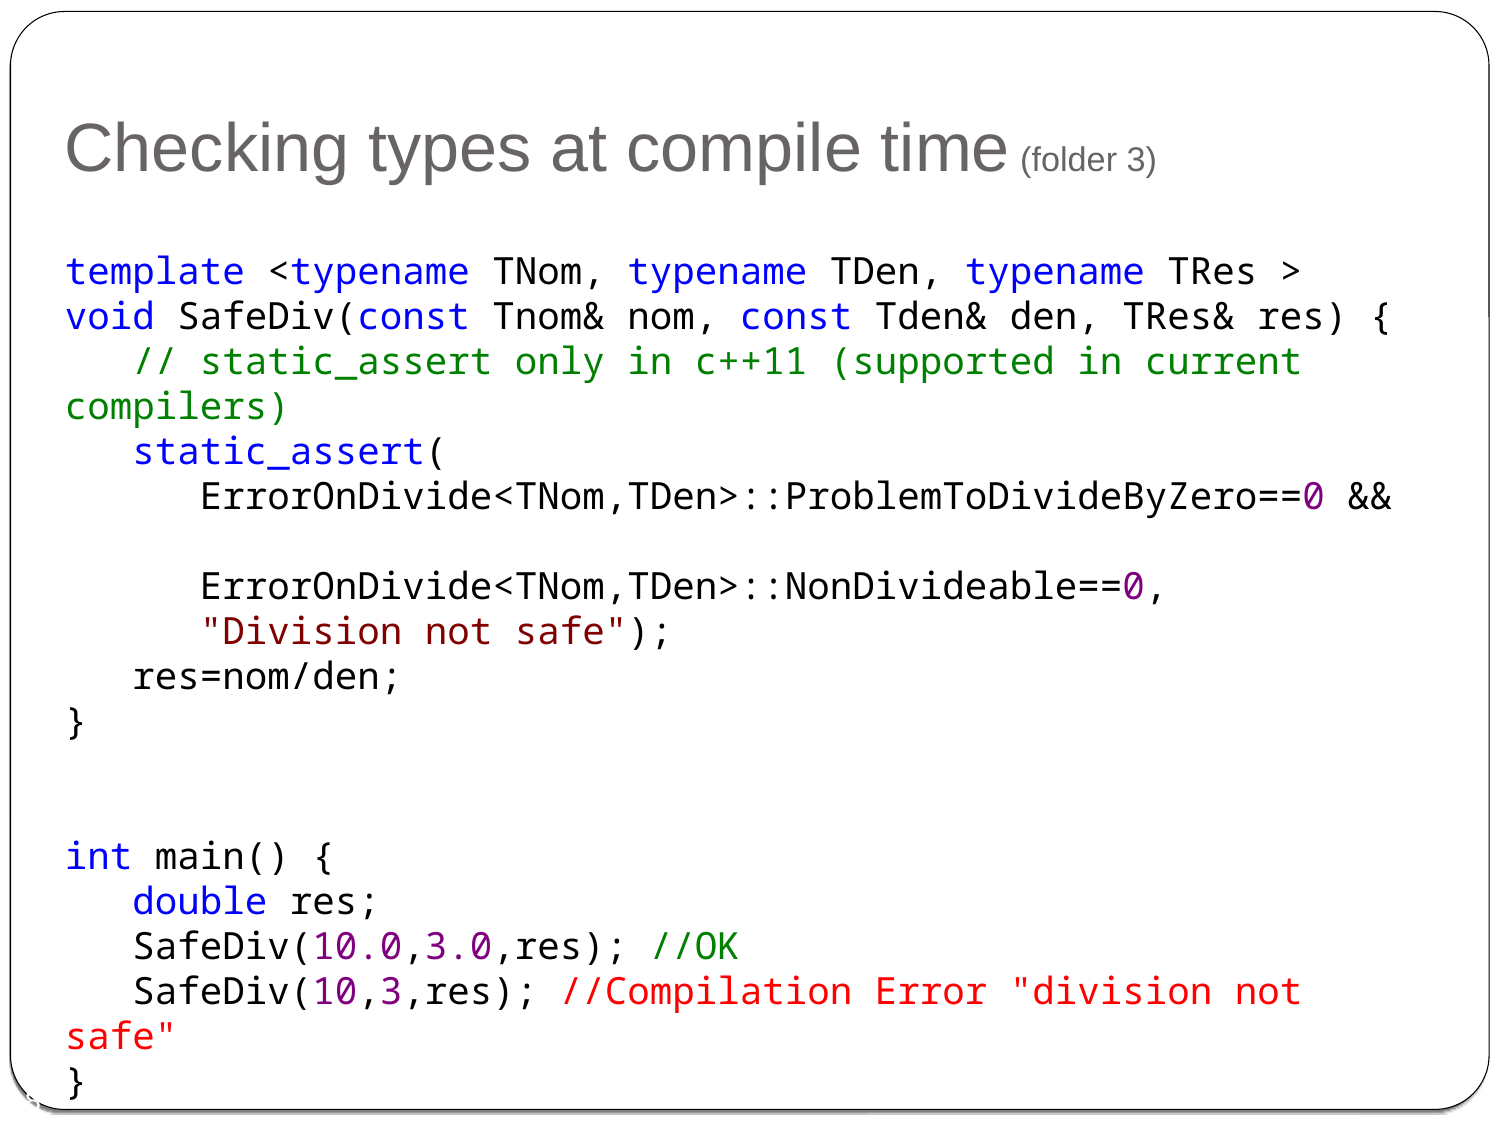

Checking types at compile time (folder 3)
# template <typename TNom, typename TDen, typename TRes >
void SafeDiv(const Tnom& nom, const Tden& den, TRes& res) {
 // static_assert only in c++11 (supported in current compilers)
   static_assert(
 ErrorOnDivide<TNom,TDen>::ProblemToDivideByZero==0 &&
 ErrorOnDivide<TNom,TDen>::NonDivideable==0,
 "Division not safe");
   res=nom/den;
}
int main() {
  double res;
   SafeDiv(10.0,3.0,res); //OK
 SafeDiv(10,3,res); //Compilation Error "division not safe"
}